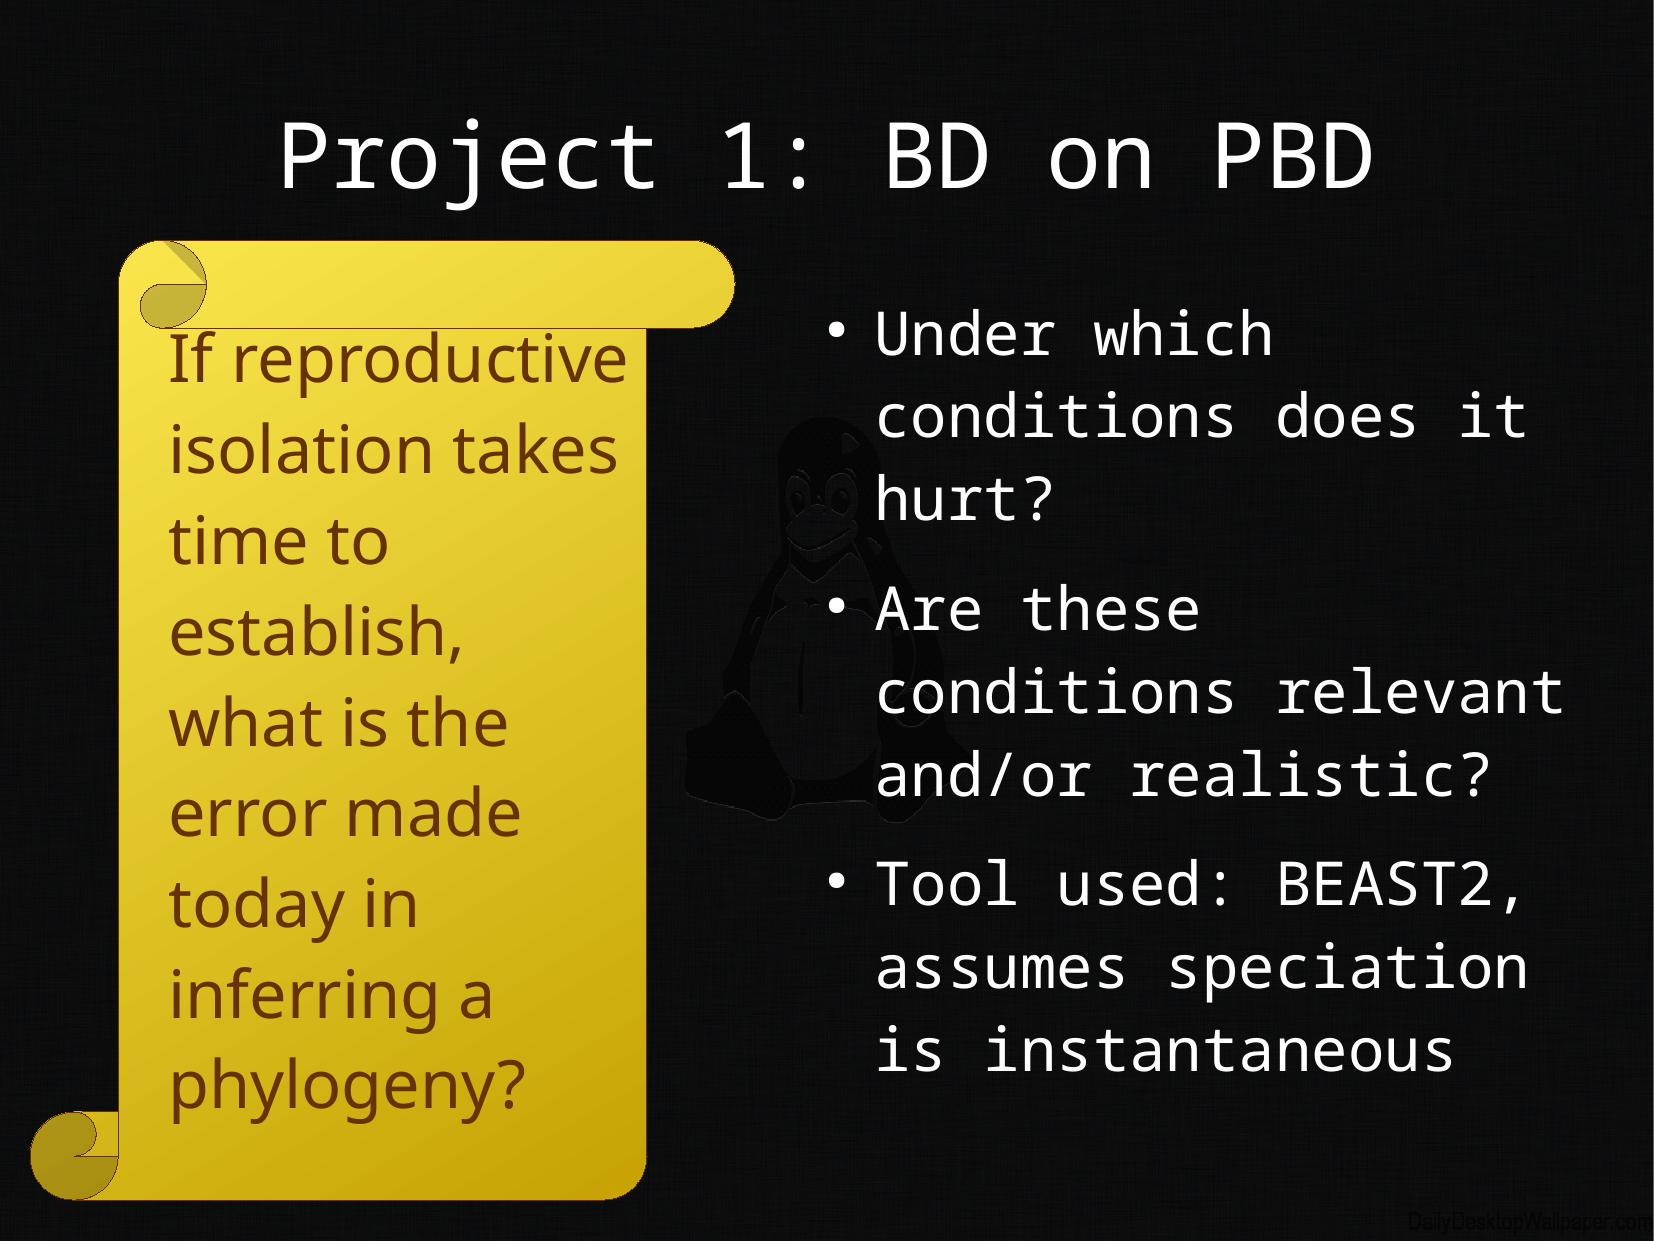

# Project 1: BD on PBD
If reproductive isolation takes time to establish, what is the error made today in inferring a phylogeny?
Under which conditions does it hurt?
Are these conditions relevant and/or realistic?
Tool used: BEAST2, assumes speciation is instantaneous